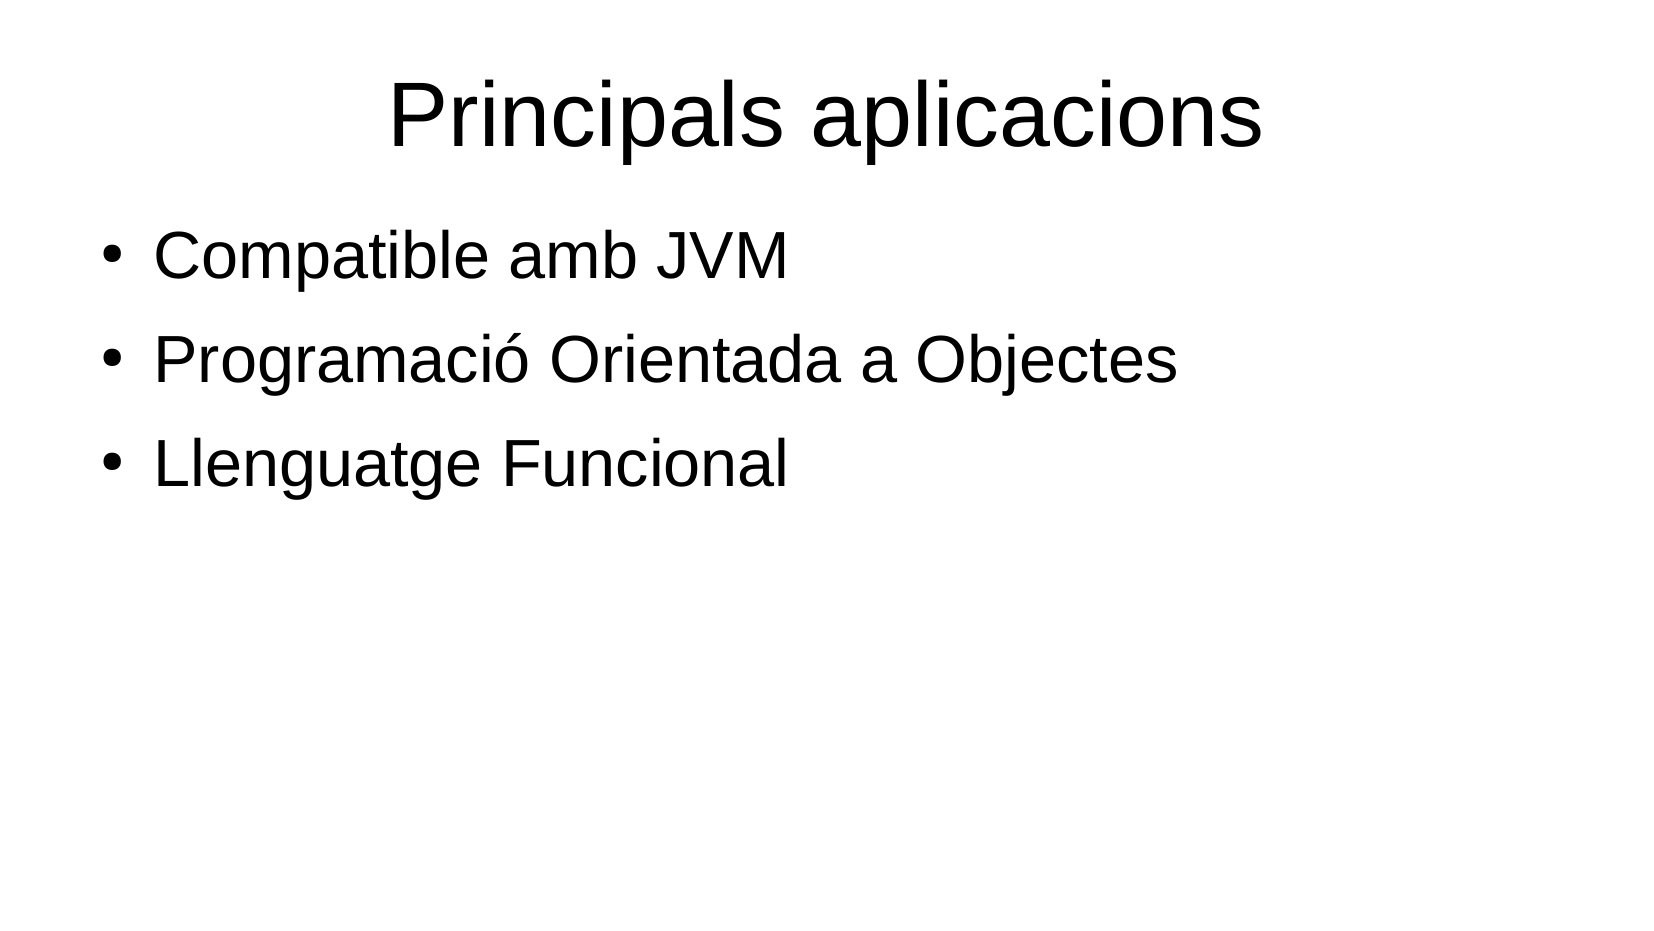

# Principals aplicacions
Compatible amb JVM
Programació Orientada a Objectes
Llenguatge Funcional